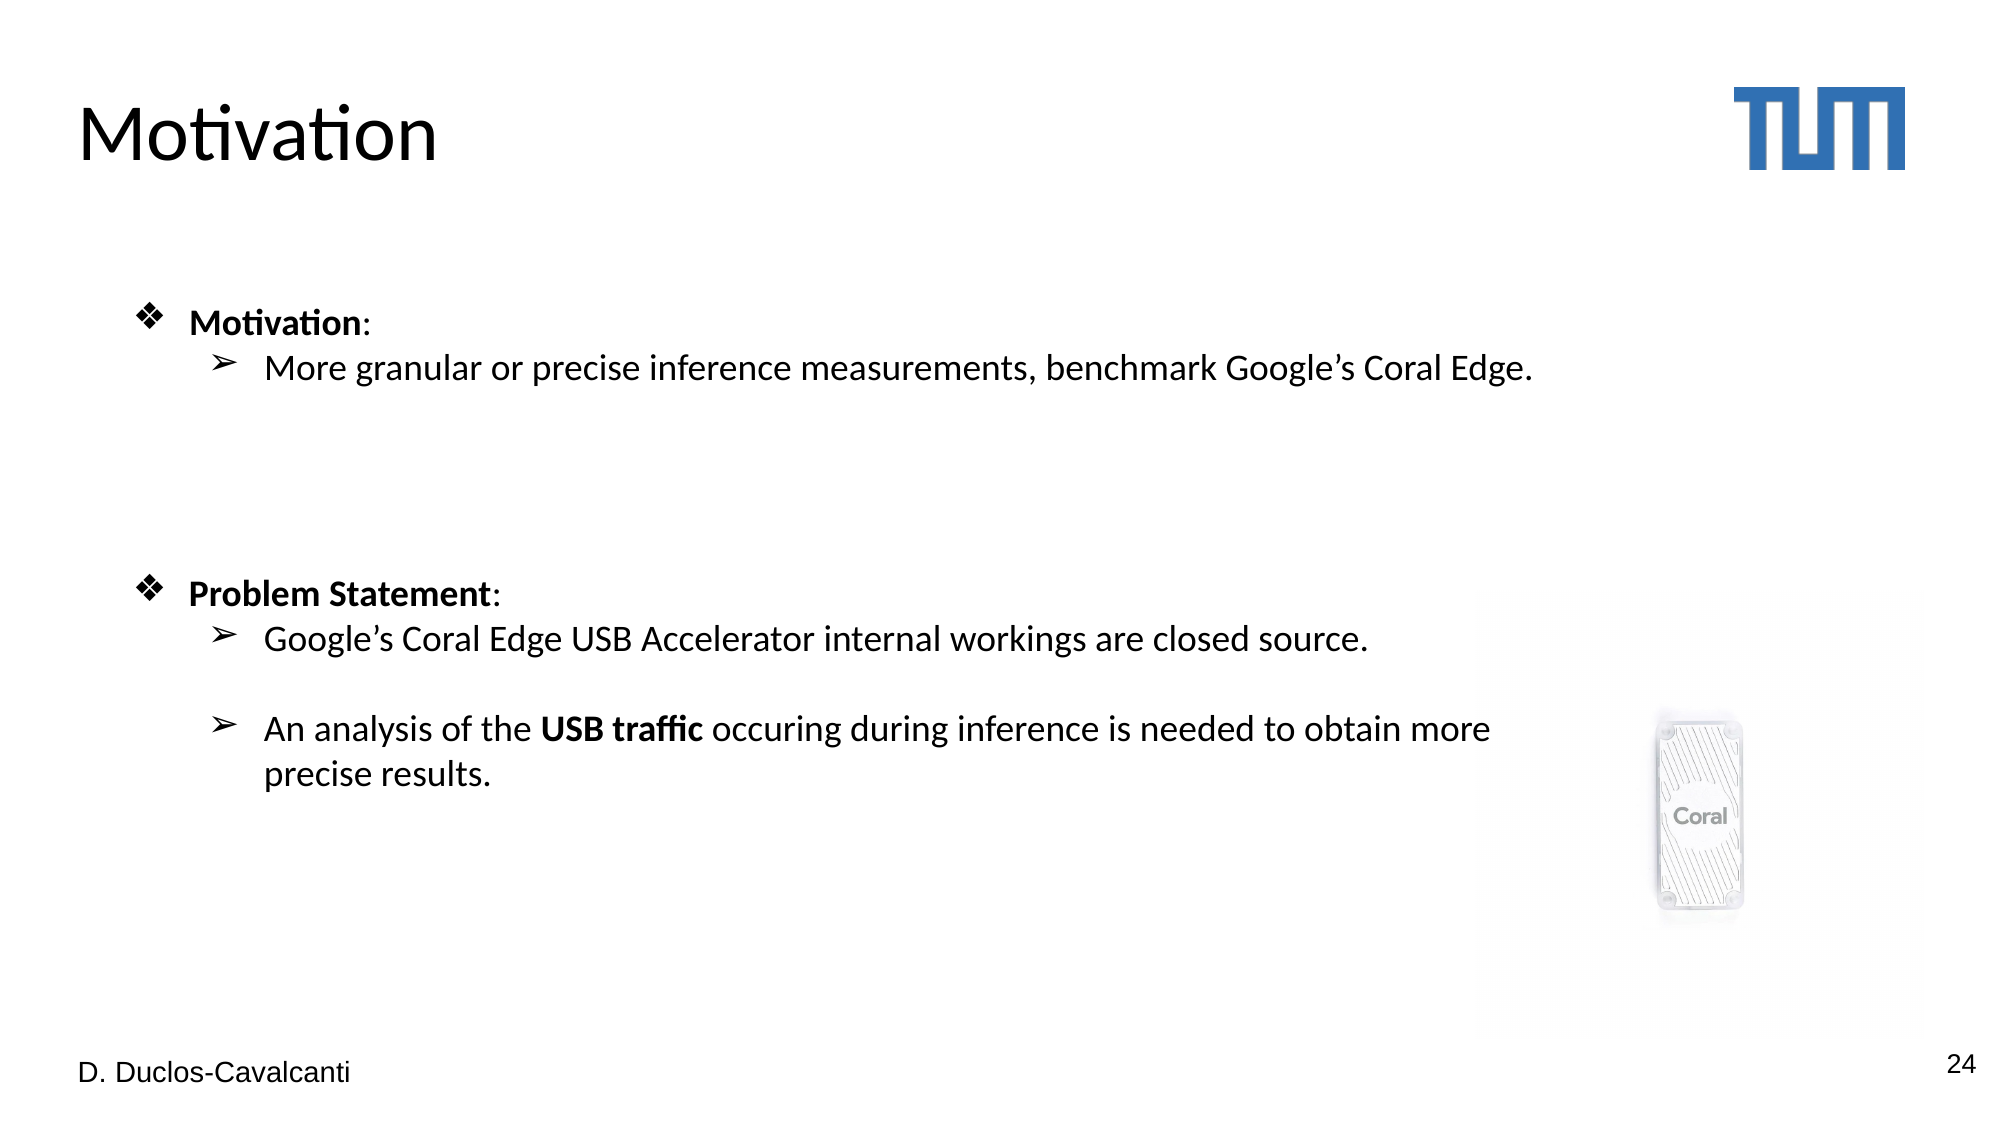

Motivation
Motivation:
More granular or precise inference measurements, benchmark Google’s Coral Edge.
Problem Statement:
Google’s Coral Edge USB Accelerator internal workings are closed source.
An analysis of the USB traffic occuring during inference is needed to obtain more precise results.
D. Duclos-Cavalcanti